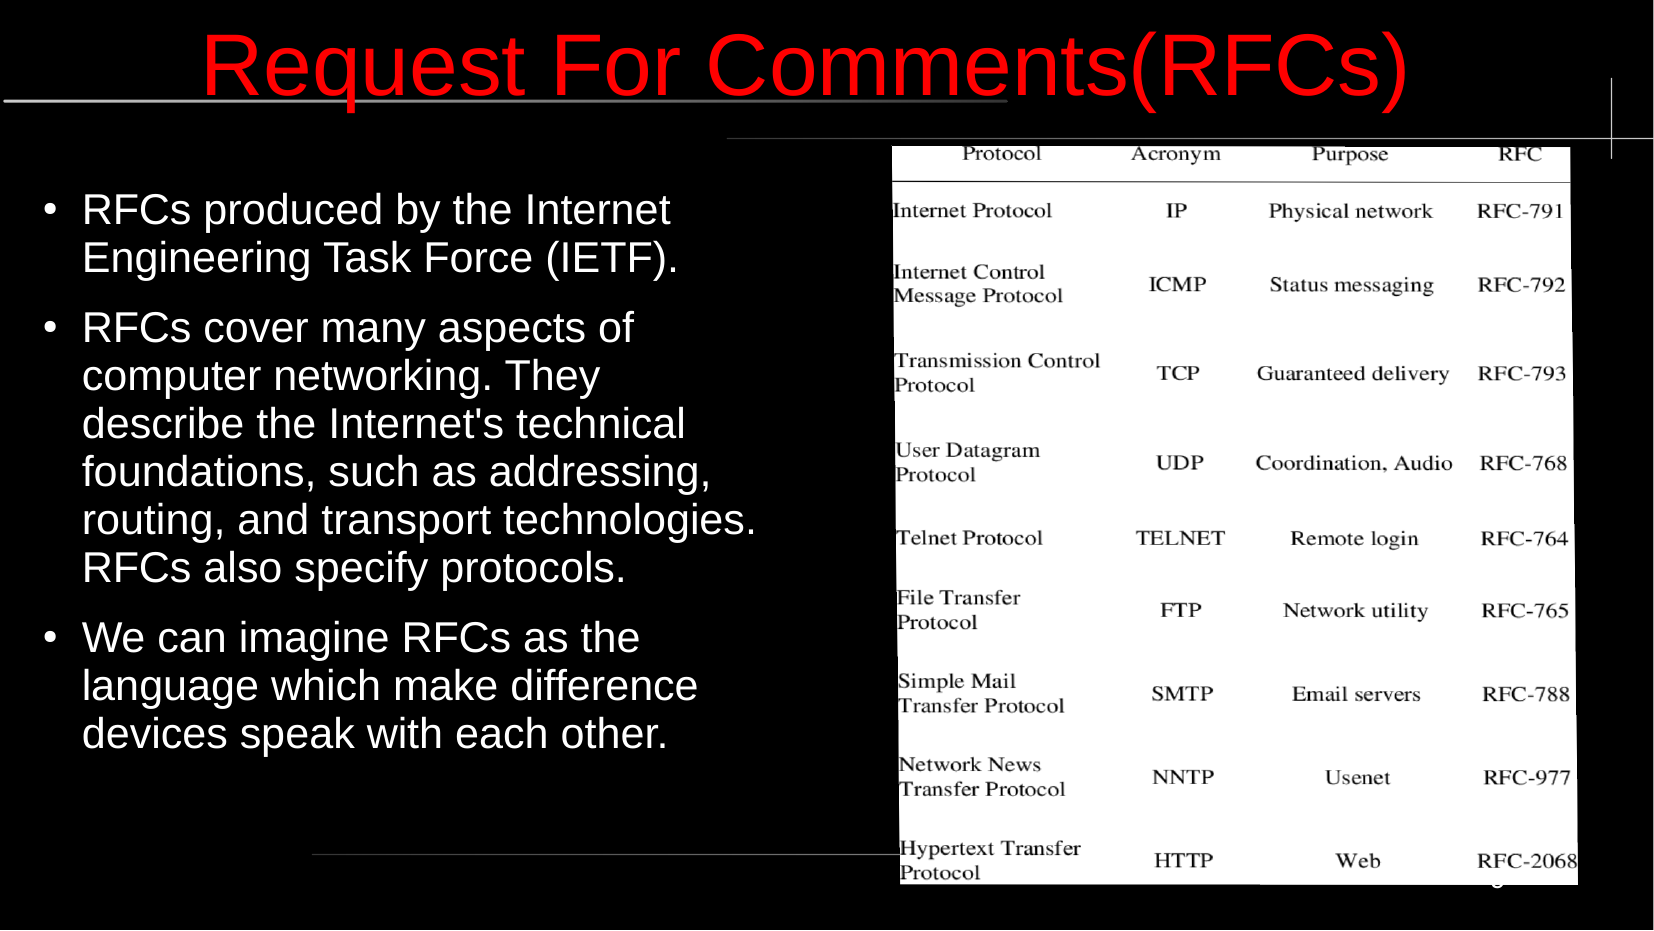

# Request For Comments(RFCs)
RFCs produced by the Internet Engineering Task Force (IETF).
RFCs cover many aspects of computer networking. They describe the Internet's technical foundations, such as addressing, routing, and transport technologies. RFCs also specify protocols.
We can imagine RFCs as the language which make difference devices speak with each other.
9